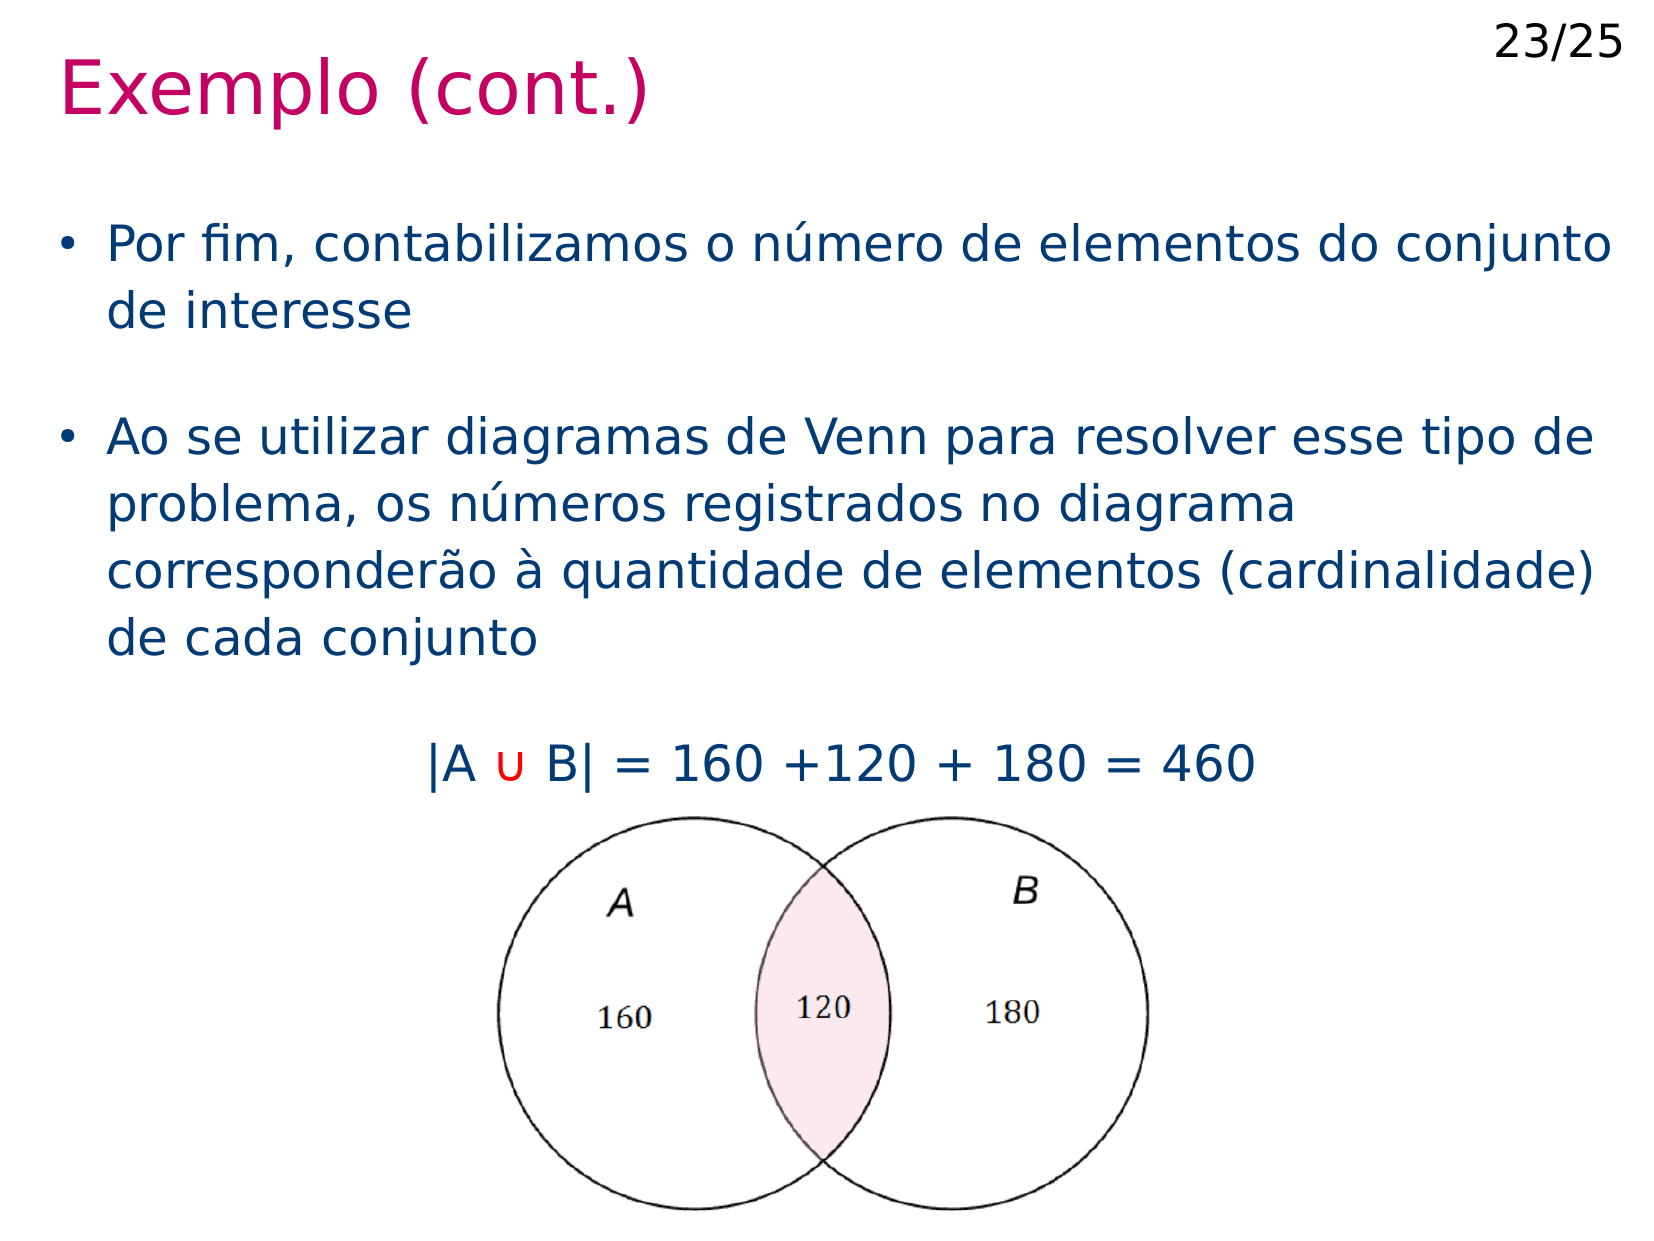

23
# Exemplo (cont.)
Por fim, contabilizamos o número de elementos do conjunto de interesse
Ao se utilizar diagramas de Venn para resolver esse tipo de problema, os números registrados no diagrama corresponderão à quantidade de elementos (cardinalidade) de cada conjunto
|A ∪ B| = 160 +120 + 180 = 460